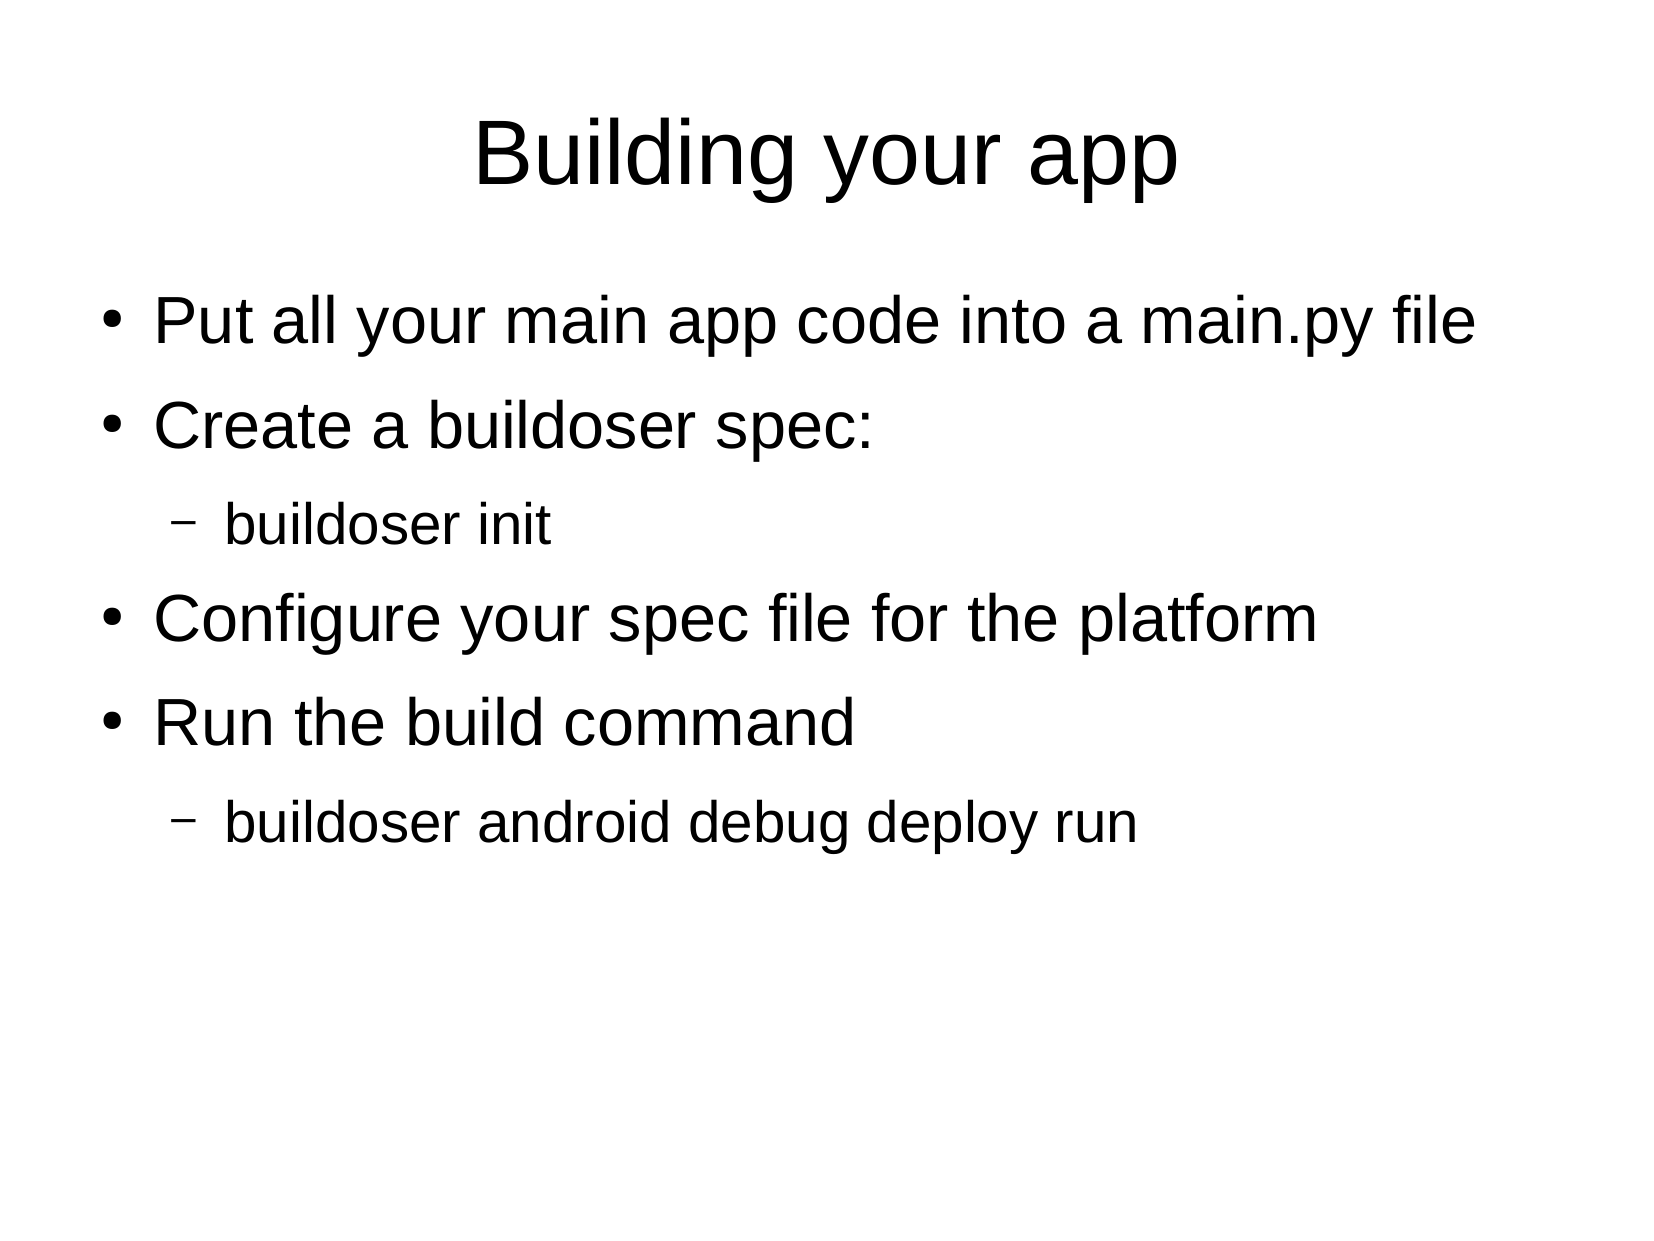

# Building your app
Put all your main app code into a main.py file
Create a buildoser spec:
buildoser init
Configure your spec file for the platform
Run the build command
buildoser android debug deploy run